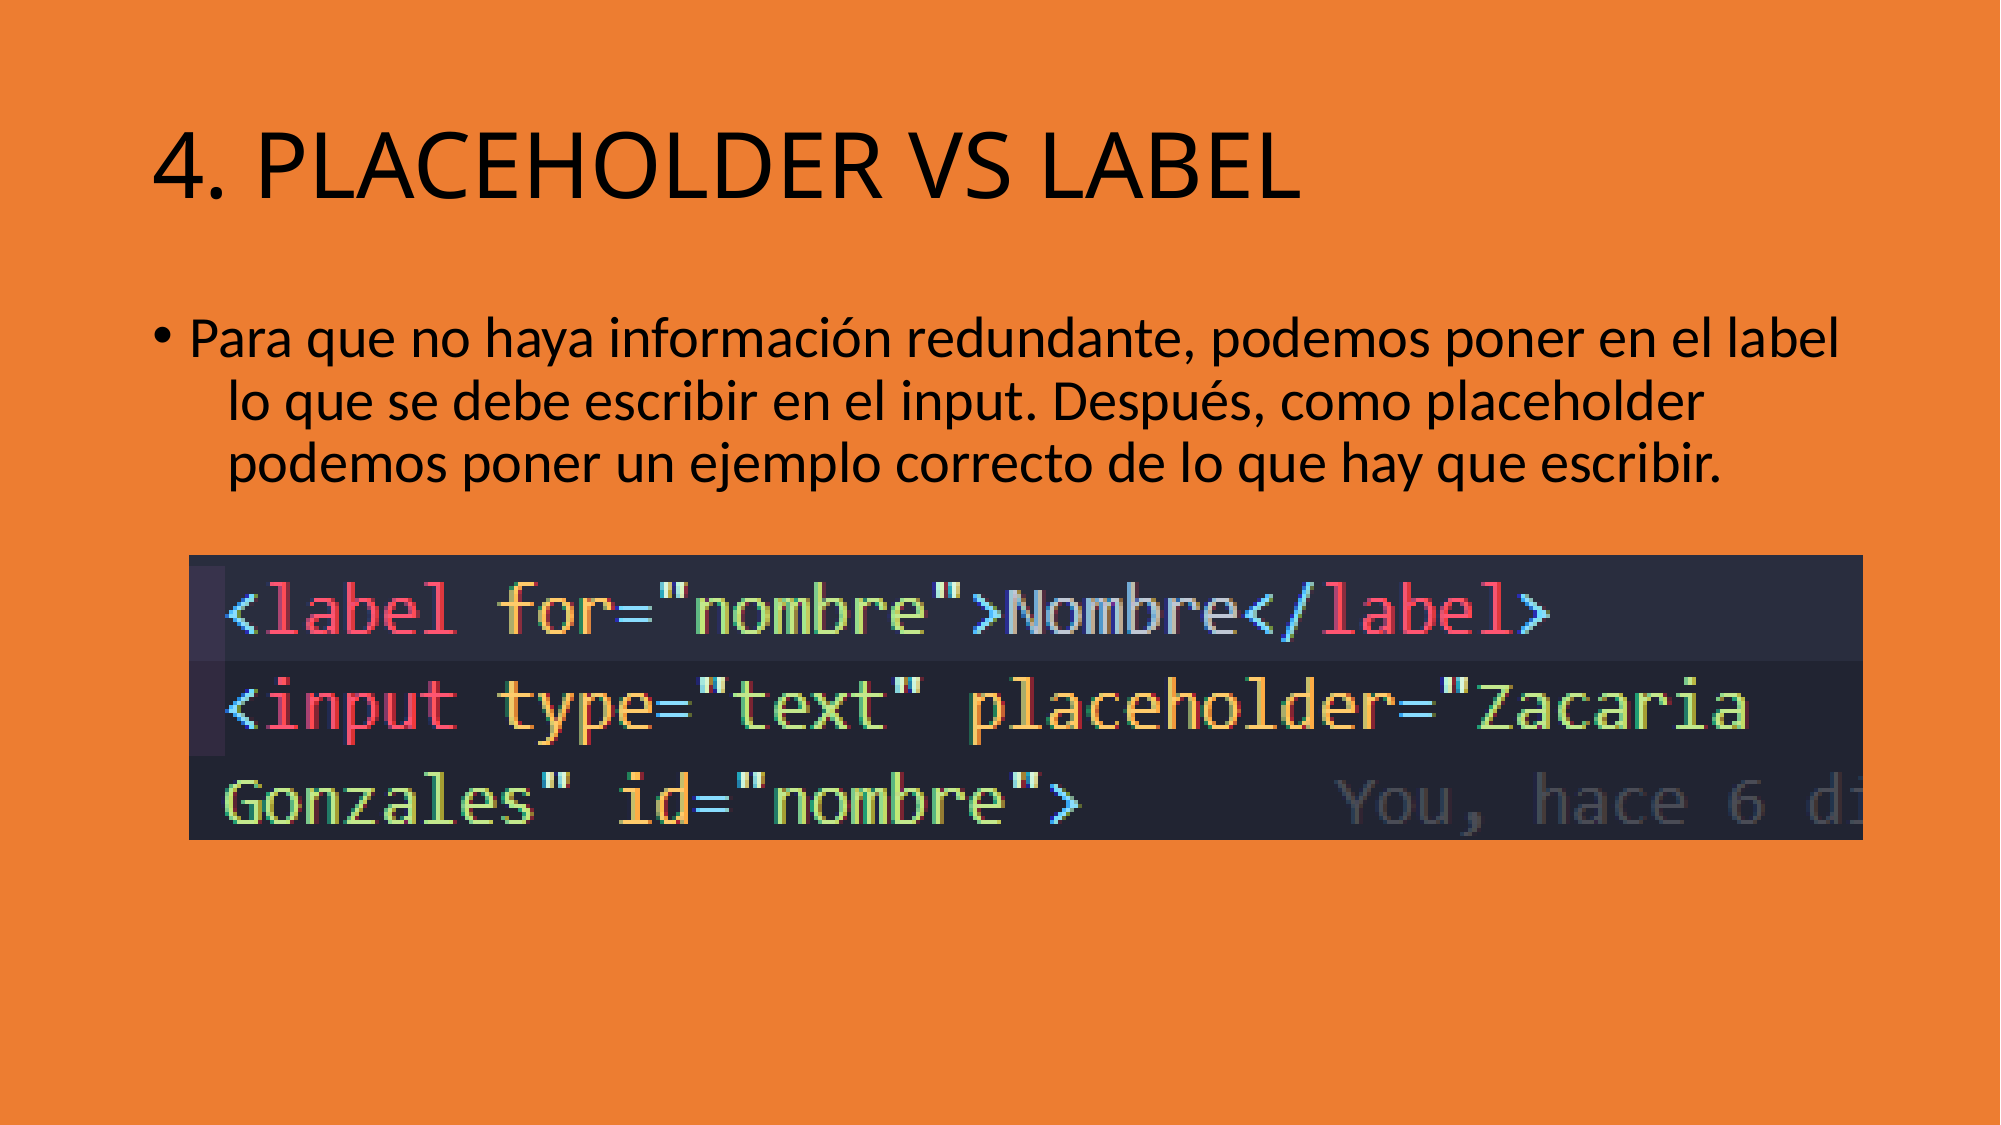

# 4. PLACEHOLDER VS LABEL
Para que no haya información redundante, podemos poner en el label lo que se debe escribir en el input. Después, como placeholder podemos poner un ejemplo correcto de lo que hay que escribir.